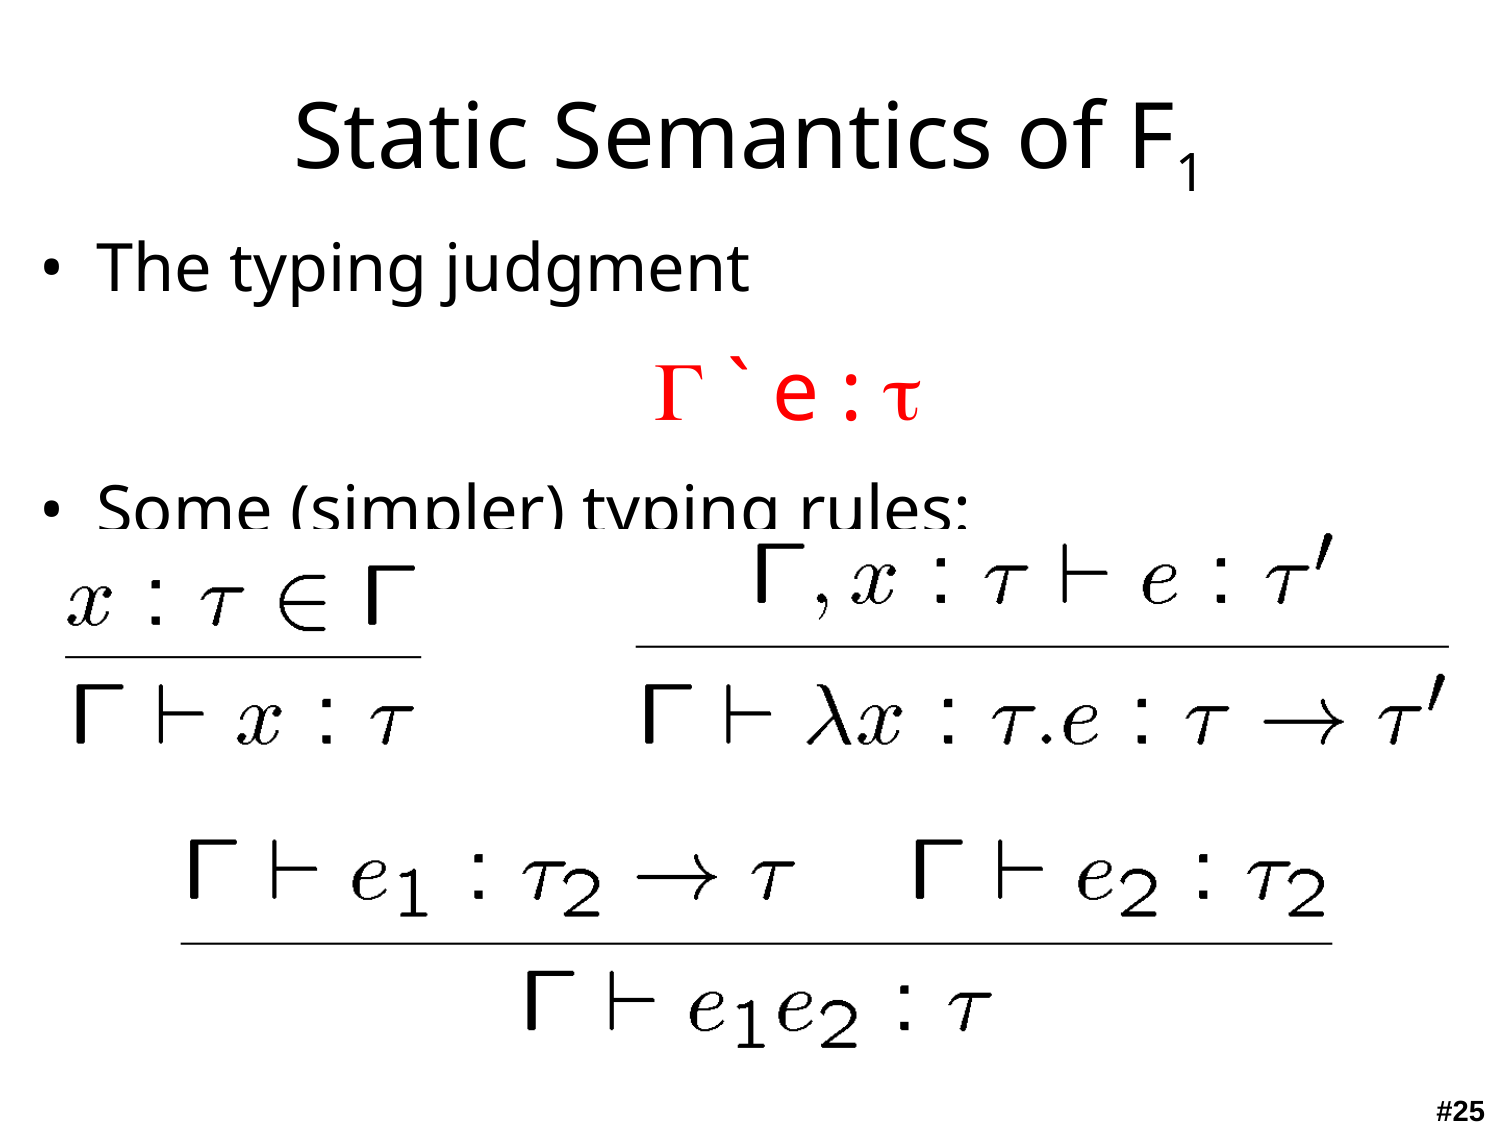

# Static Semantics of F1
The typing judgment
 ` e : 
Some (simpler) typing rules:
25